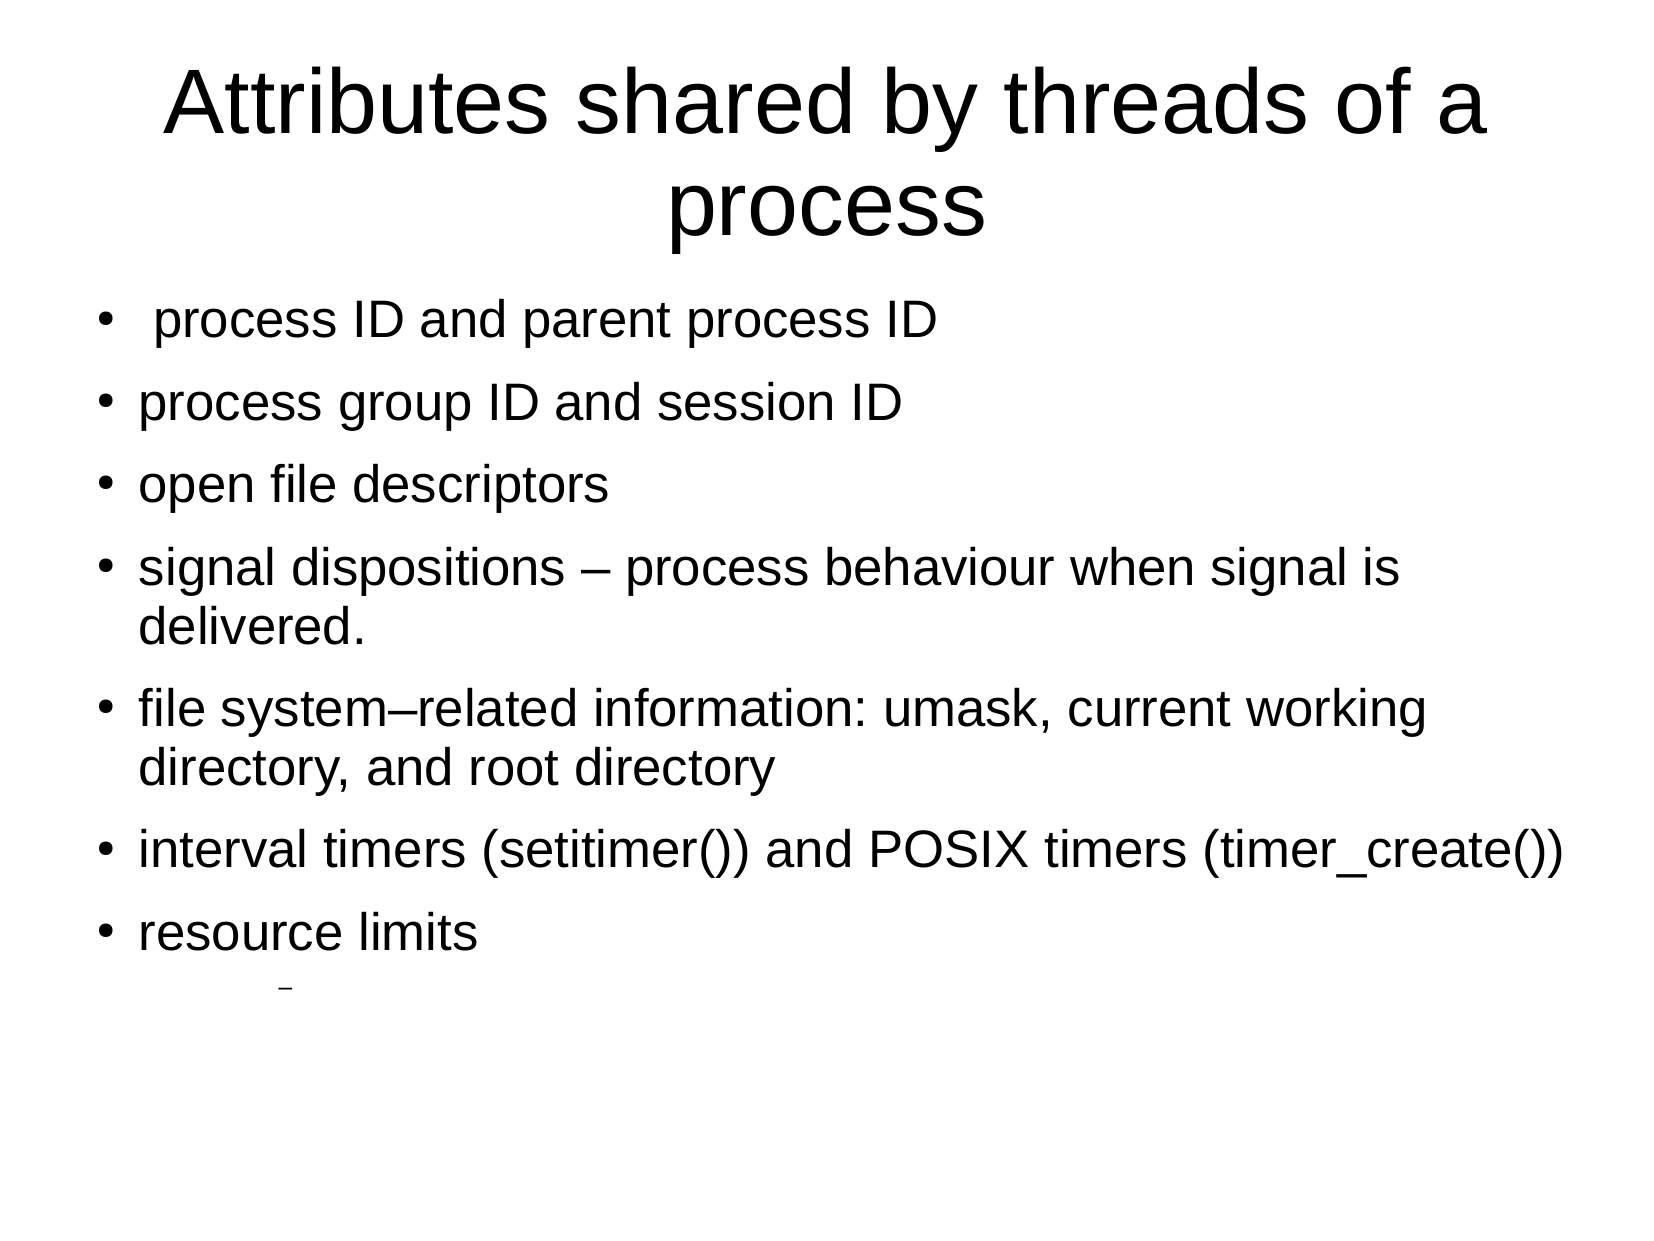

# Attributes shared by threads of a process
 process ID and parent process ID
process group ID and session ID
open file descriptors
signal dispositions – process behaviour when signal is delivered.
file system–related information: umask, current working directory, and root directory
interval timers (setitimer()) and POSIX timers (timer_create())
resource limits